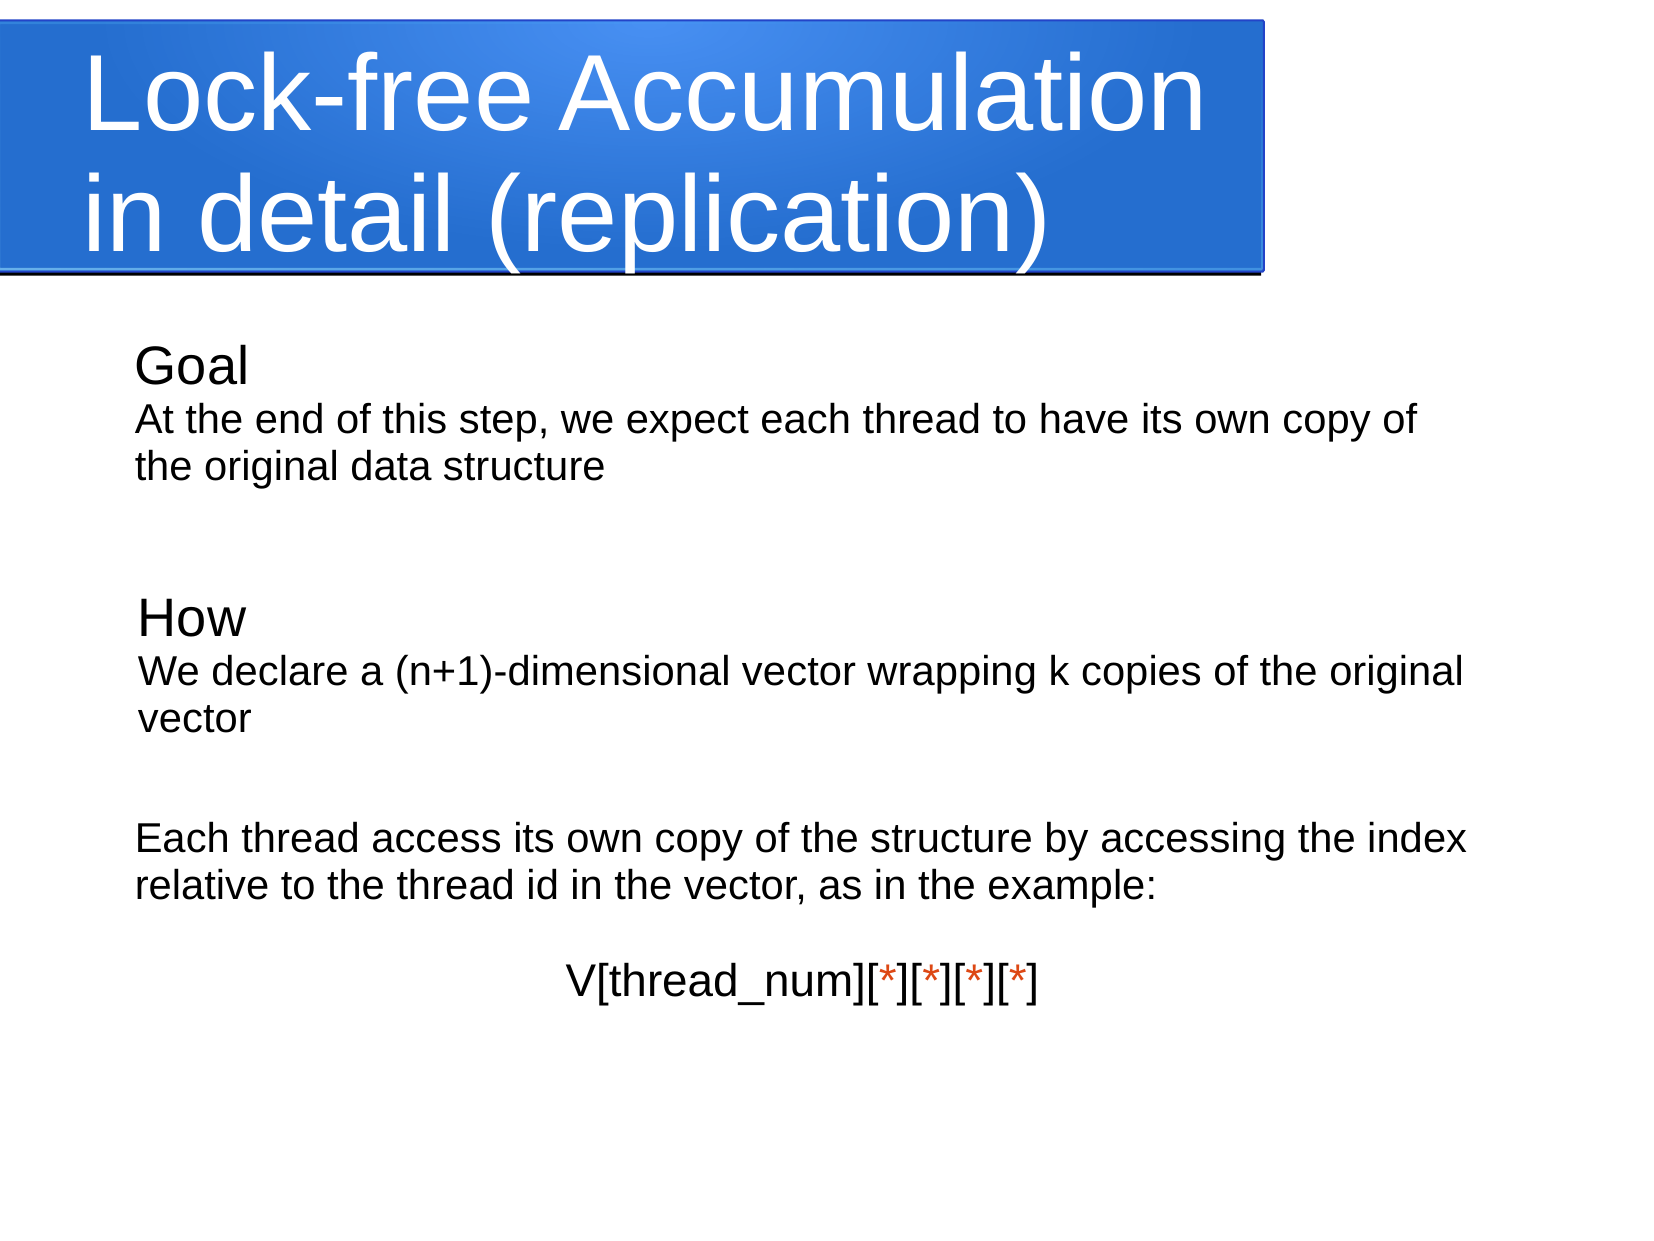

# Lock-free Accumulation in detail (replication)
Goal
At the end of this step, we expect each thread to have its own copy of the original data structure
How
We declare a (n+1)-dimensional vector wrapping k copies of the original vector
Each thread access its own copy of the structure by accessing the index relative to the thread id in the vector, as in the example:
V[thread_num][*][*][*][*]